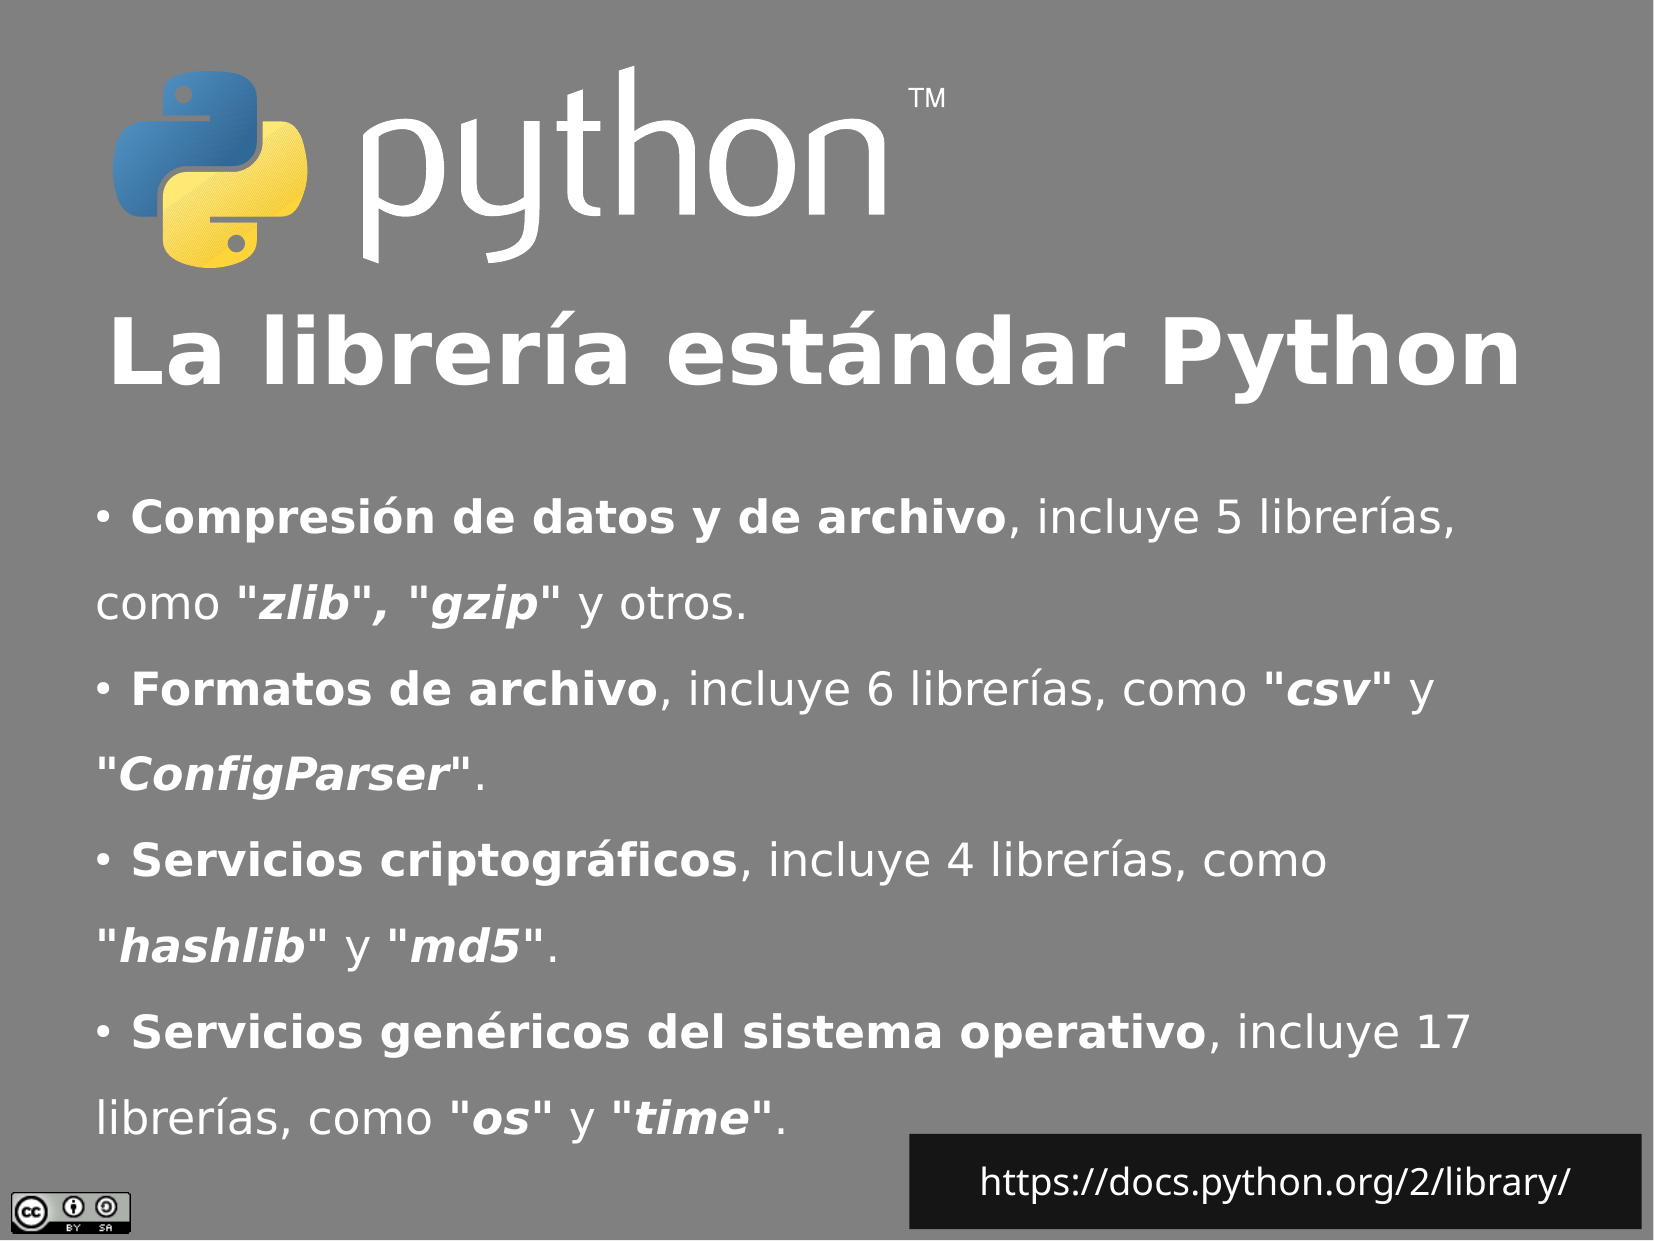

La librería estándar Python
Compresión de datos y de archivo, incluye 5 librerías,
como "zlib", "gzip" y otros.
Formatos de archivo, incluye 6 librerías, como "csv" y
"ConfigParser".
Servicios criptográficos, incluye 4 librerías, como
"hashlib" y "md5".
Servicios genéricos del sistema operativo, incluye 17
librerías, como "os" y "time".
# https://docs.python.org/2/library/